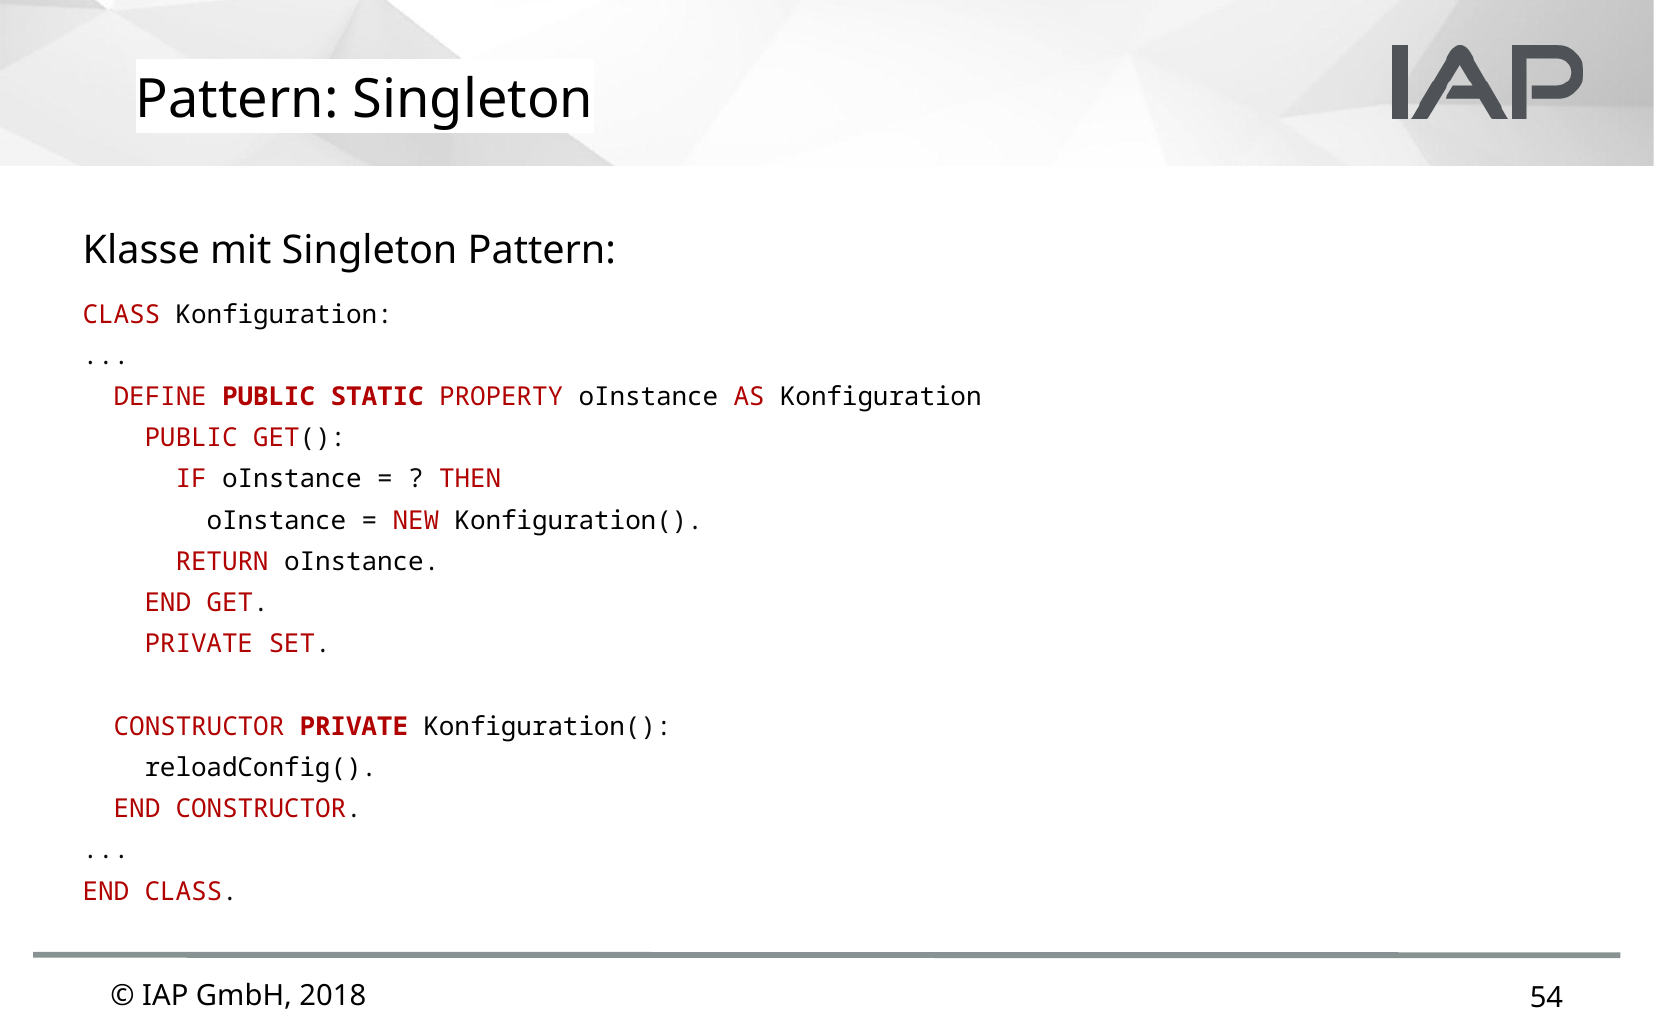

# Pattern: Singleton
Klasse mit Singleton Pattern:
CLASS Konfiguration:
...
 DEFINE PUBLIC STATIC PROPERTY oInstance AS Konfiguration
 PUBLIC GET():
 IF oInstance = ? THEN
 oInstance = NEW Konfiguration().
 RETURN oInstance.
 END GET.
 PRIVATE SET.
 CONSTRUCTOR PRIVATE Konfiguration():
 reloadConfig().
 END CONSTRUCTOR.
...
END CLASS.
© IAP GmbH, 2018
54